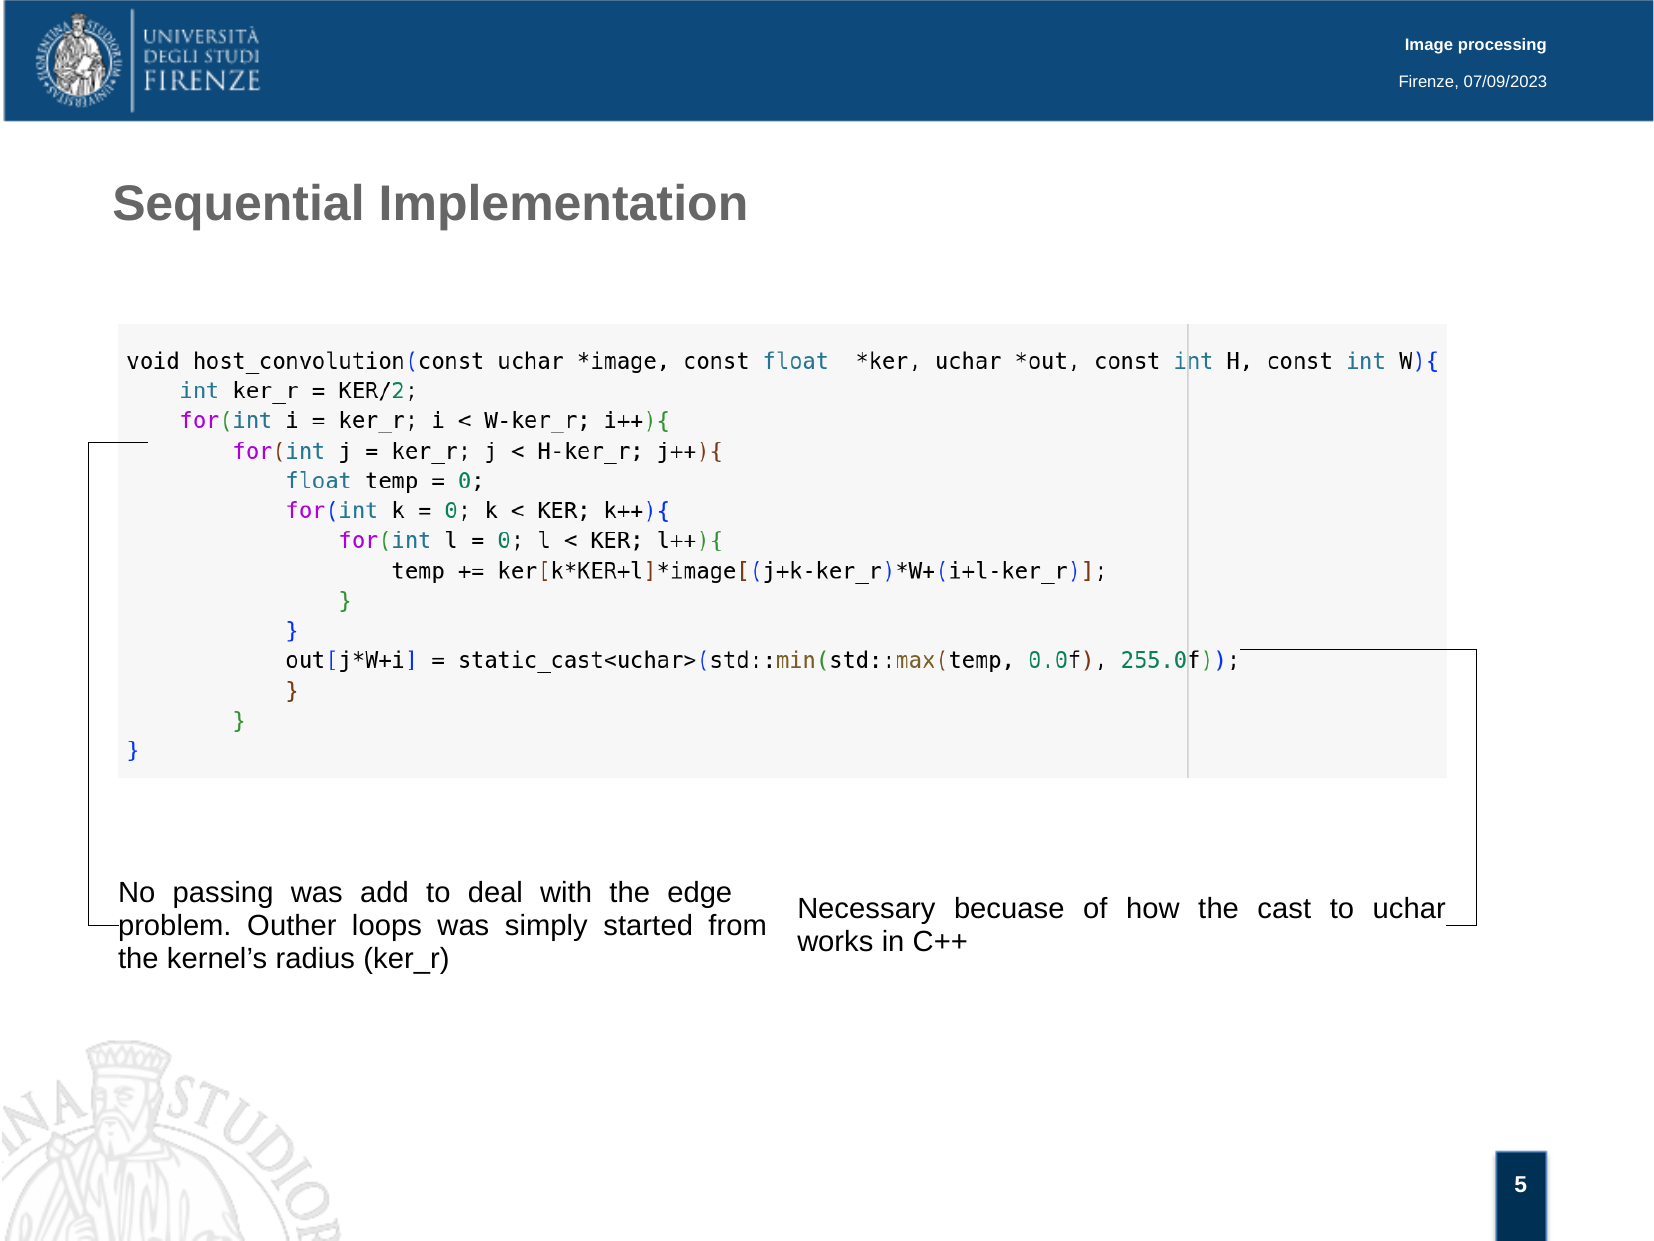

Image processing
Firenze, 07/09/2023
Sequential Implementation
No passing was add to deal with the edge problem. Outher loops was simply started from the kernel’s radius (ker_r)
Necessary becuase of how the cast to uchar works in C++
5